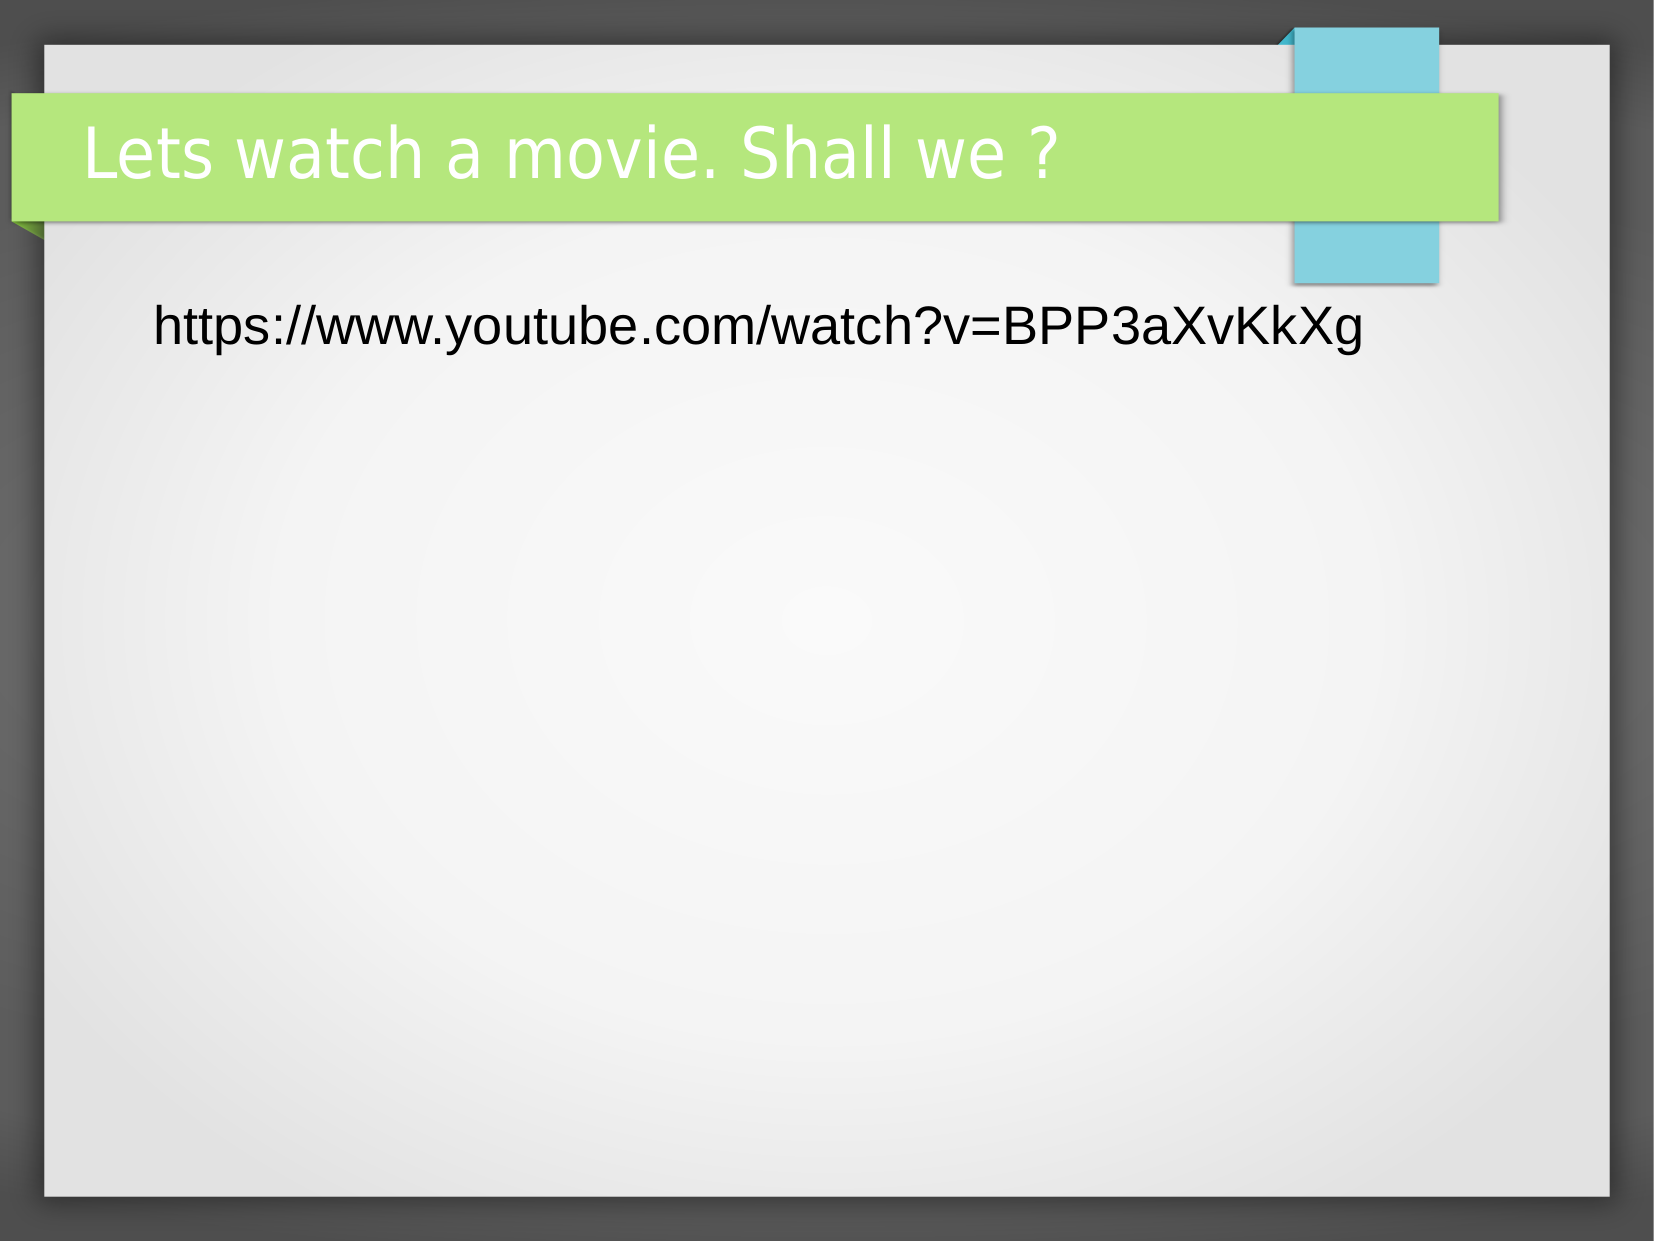

# Lets watch a movie. Shall we ?
https://www.youtube.com/watch?v=BPP3aXvKkXg